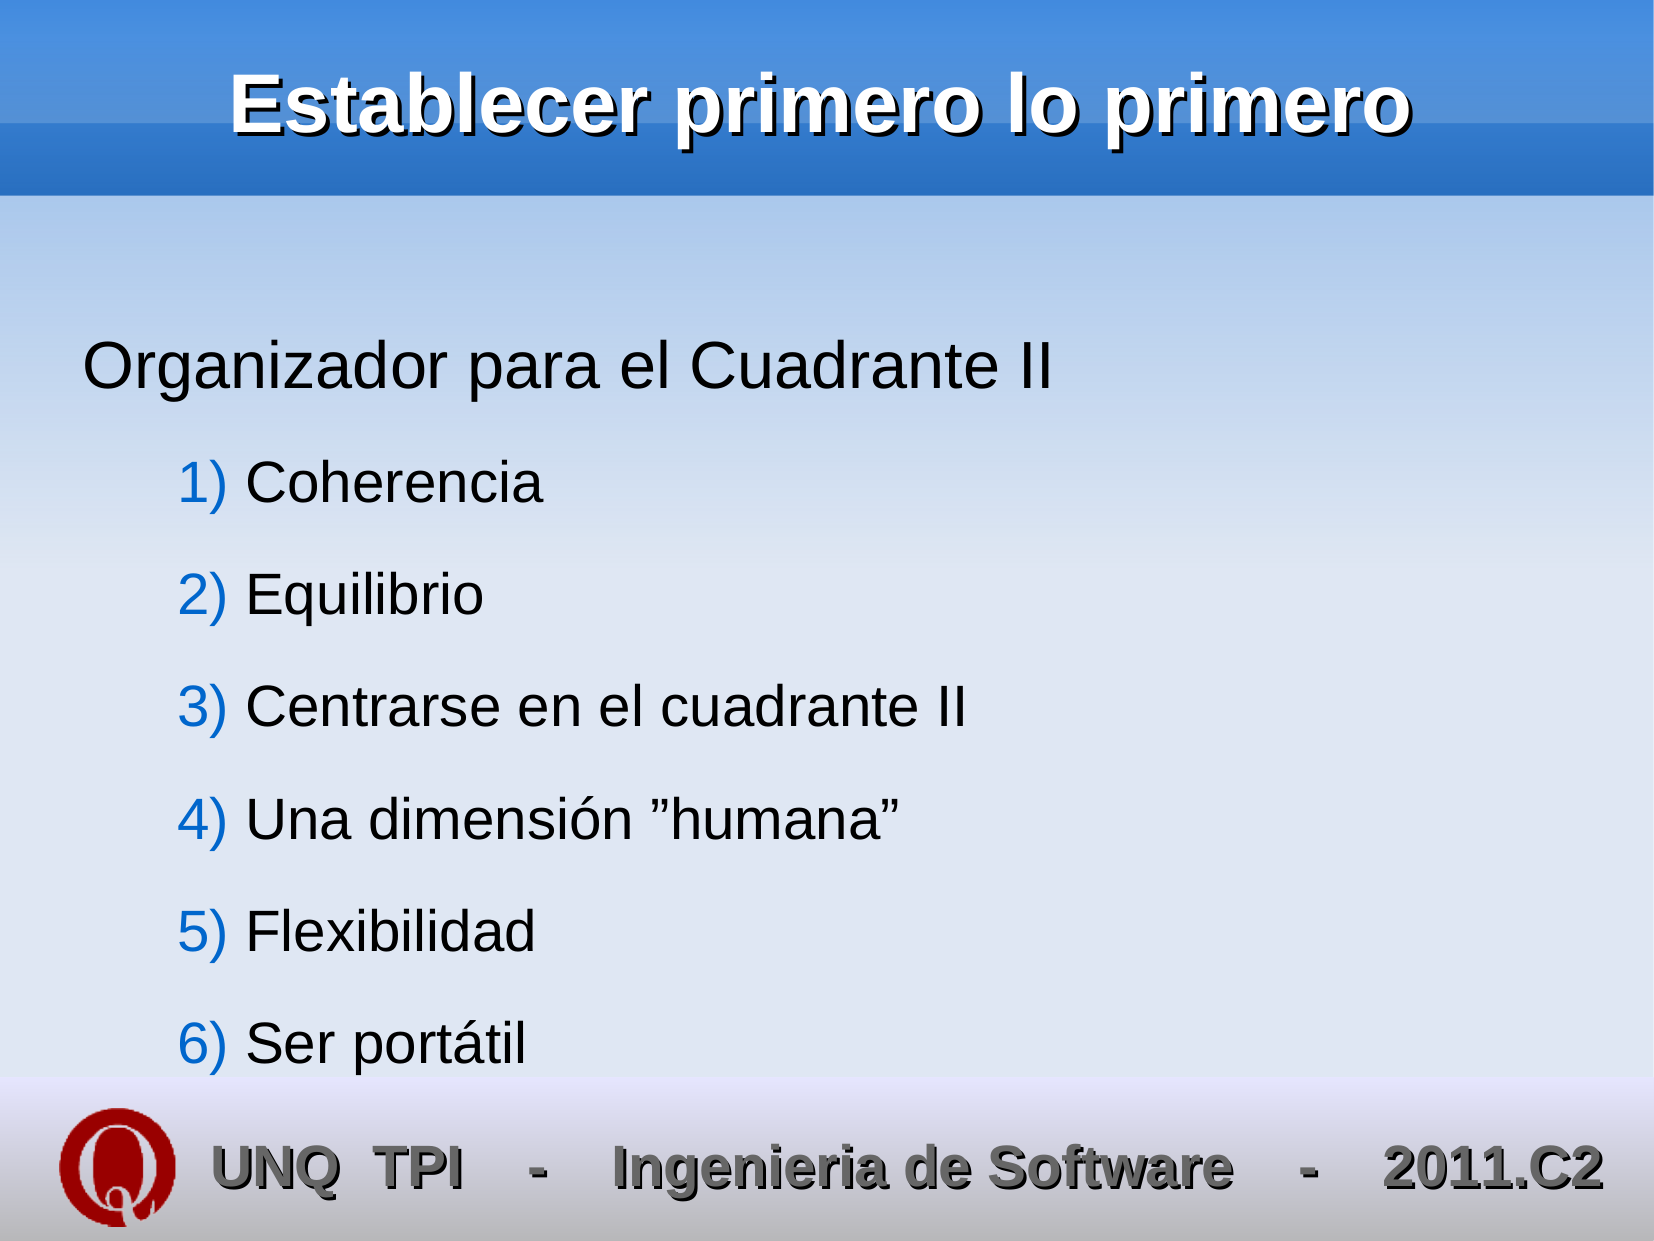

Establecer primero lo primero
# Organizador para el Cuadrante II
 Coherencia
 Equilibrio
 Centrarse en el cuadrante II
 Una dimensión ”humana”
 Flexibilidad
 Ser portátil
UNQ TPI - Ingenieria de Software - 2011.C2